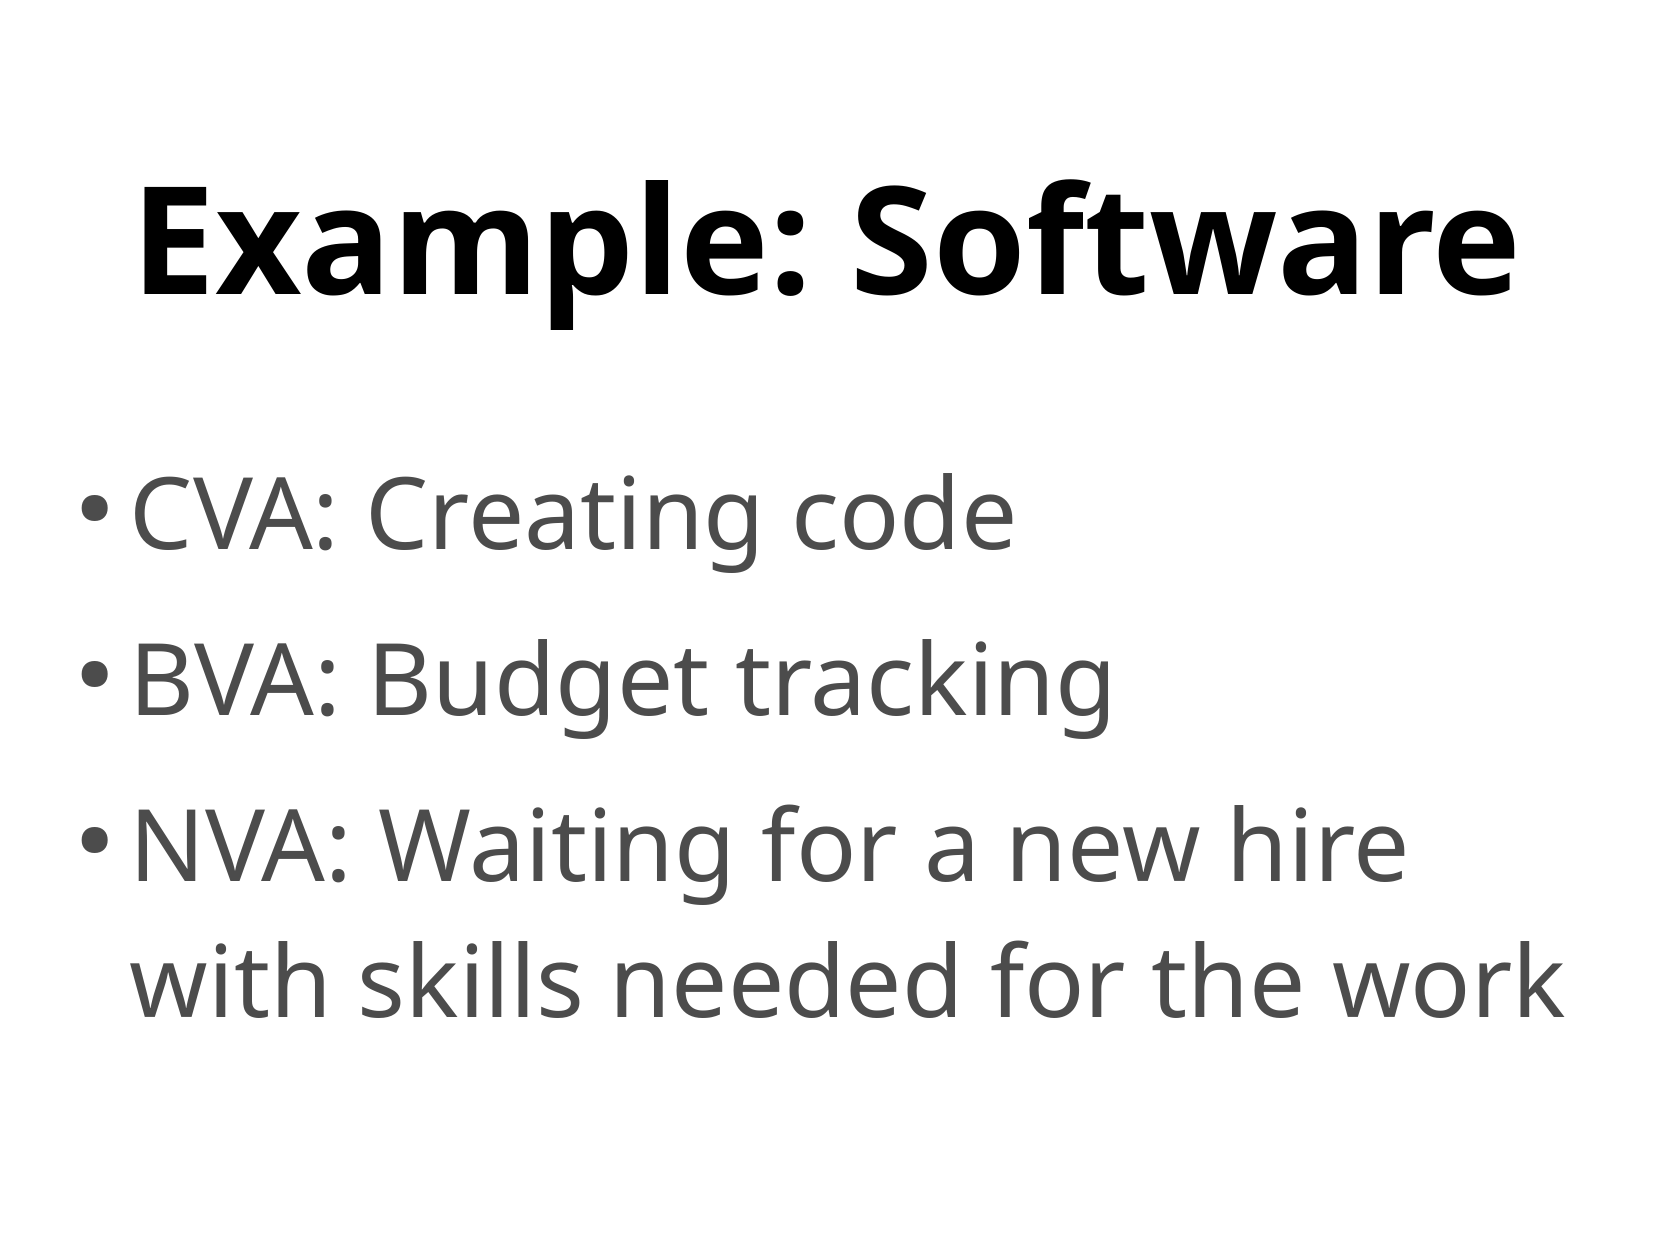

# Example: Software
CVA: Creating code
BVA: Budget tracking
NVA: Waiting for a new hire with skills needed for the work